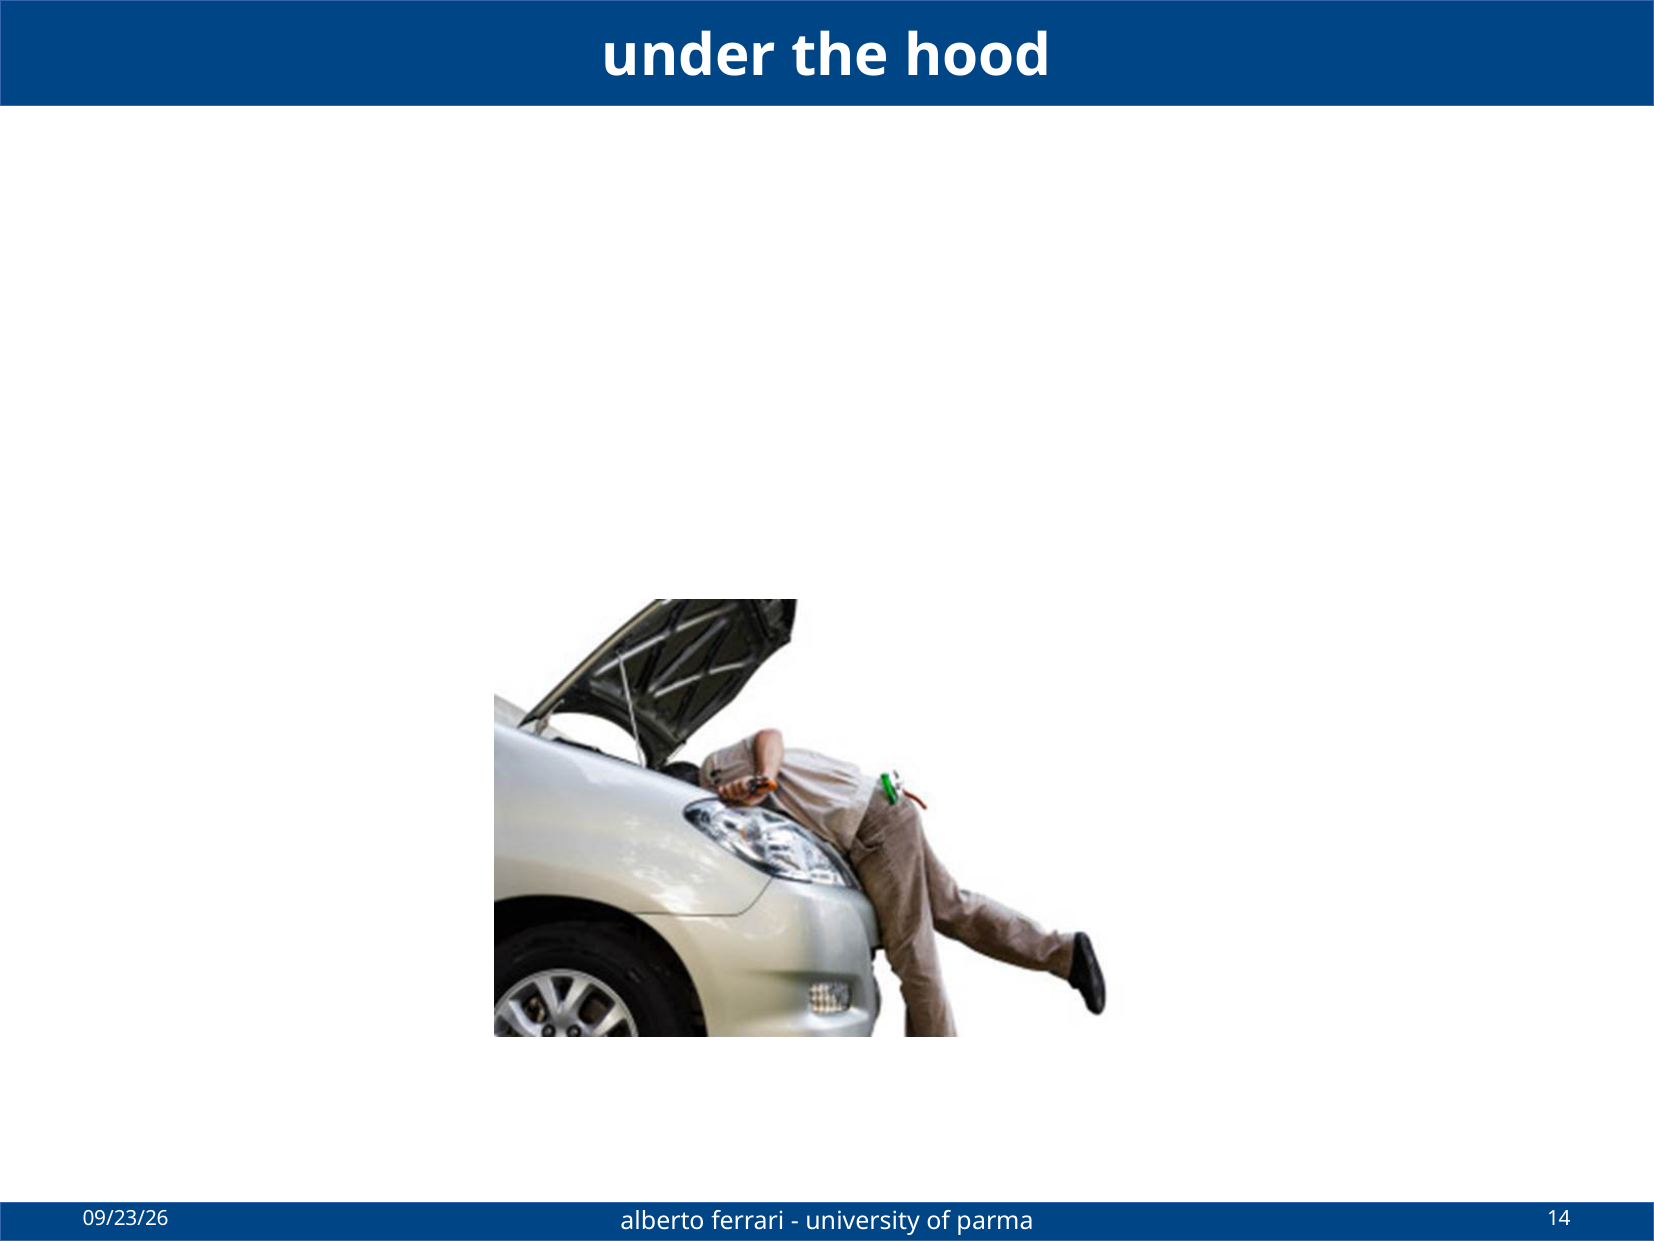

# under the hood
alberto ferrari - university of parma
14